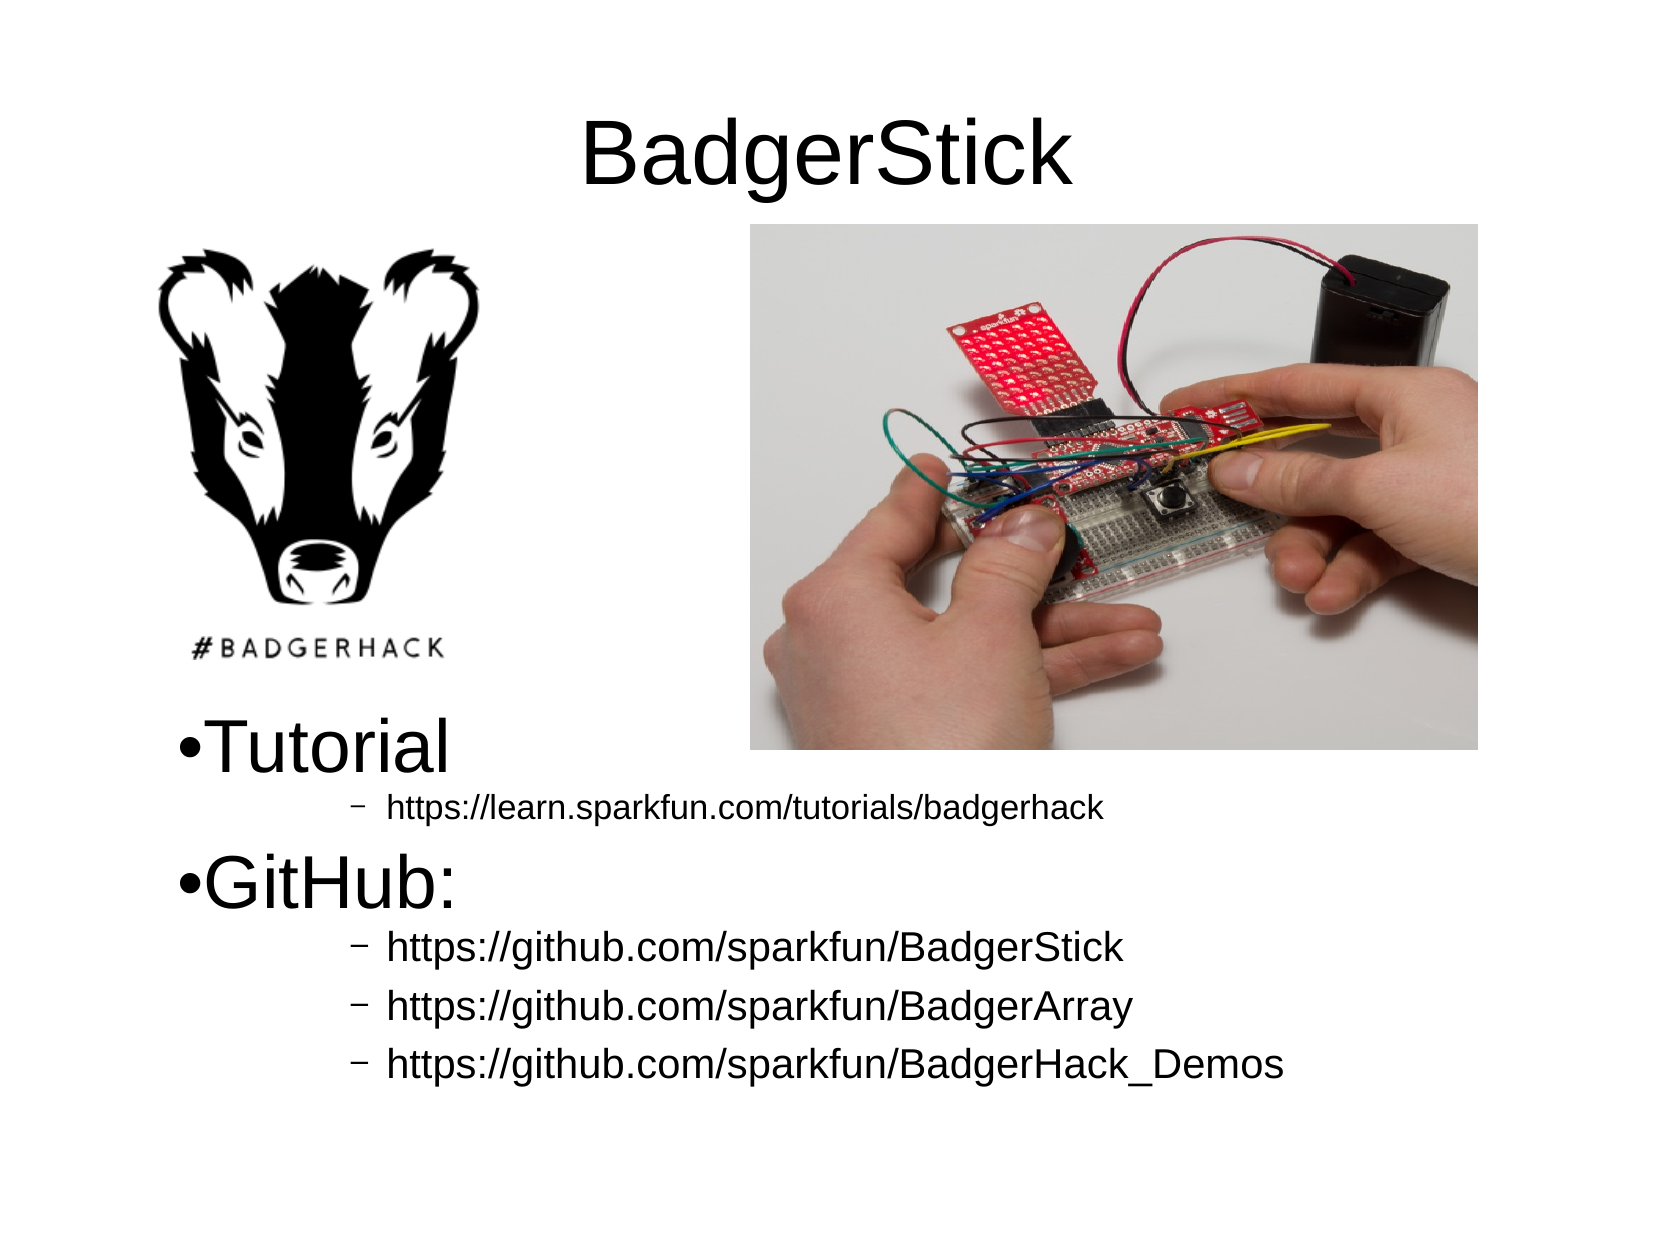

# BadgerStick
Tutorial
https://learn.sparkfun.com/tutorials/badgerhack
GitHub:
https://github.com/sparkfun/BadgerStick
https://github.com/sparkfun/BadgerArray
https://github.com/sparkfun/BadgerHack_Demos